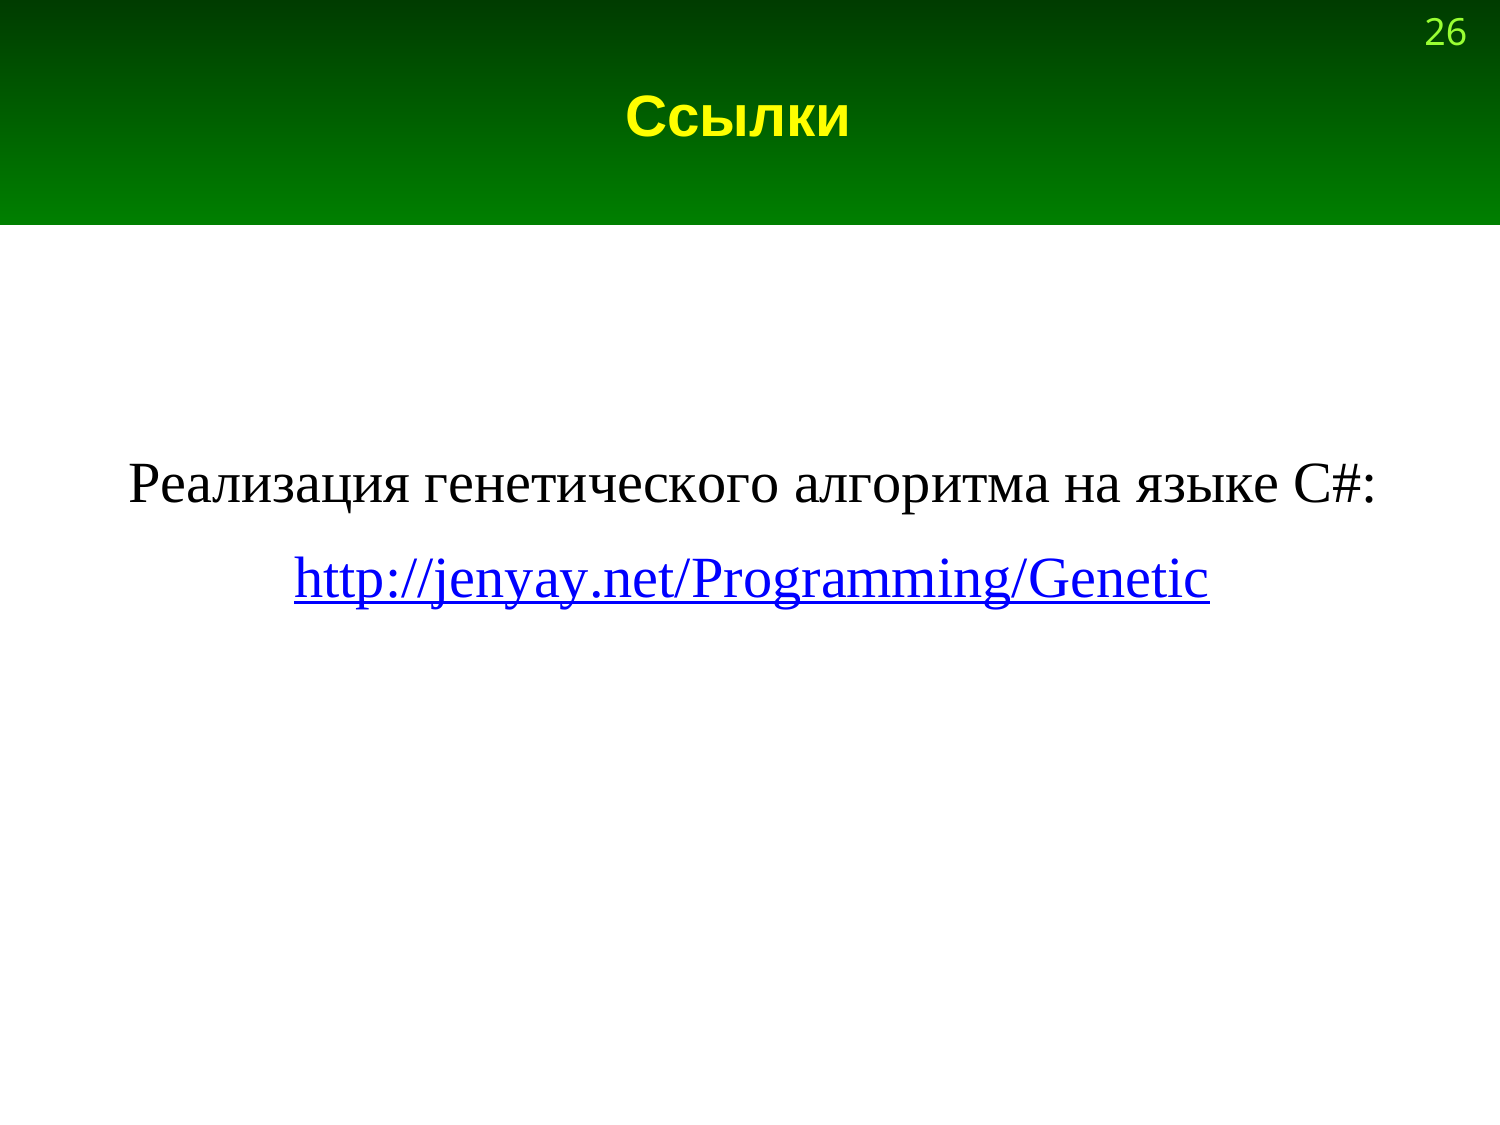

# Ссылки
Реализация генетического алгоритма на языке C#:
http://jenyay.net/Programming/Genetic